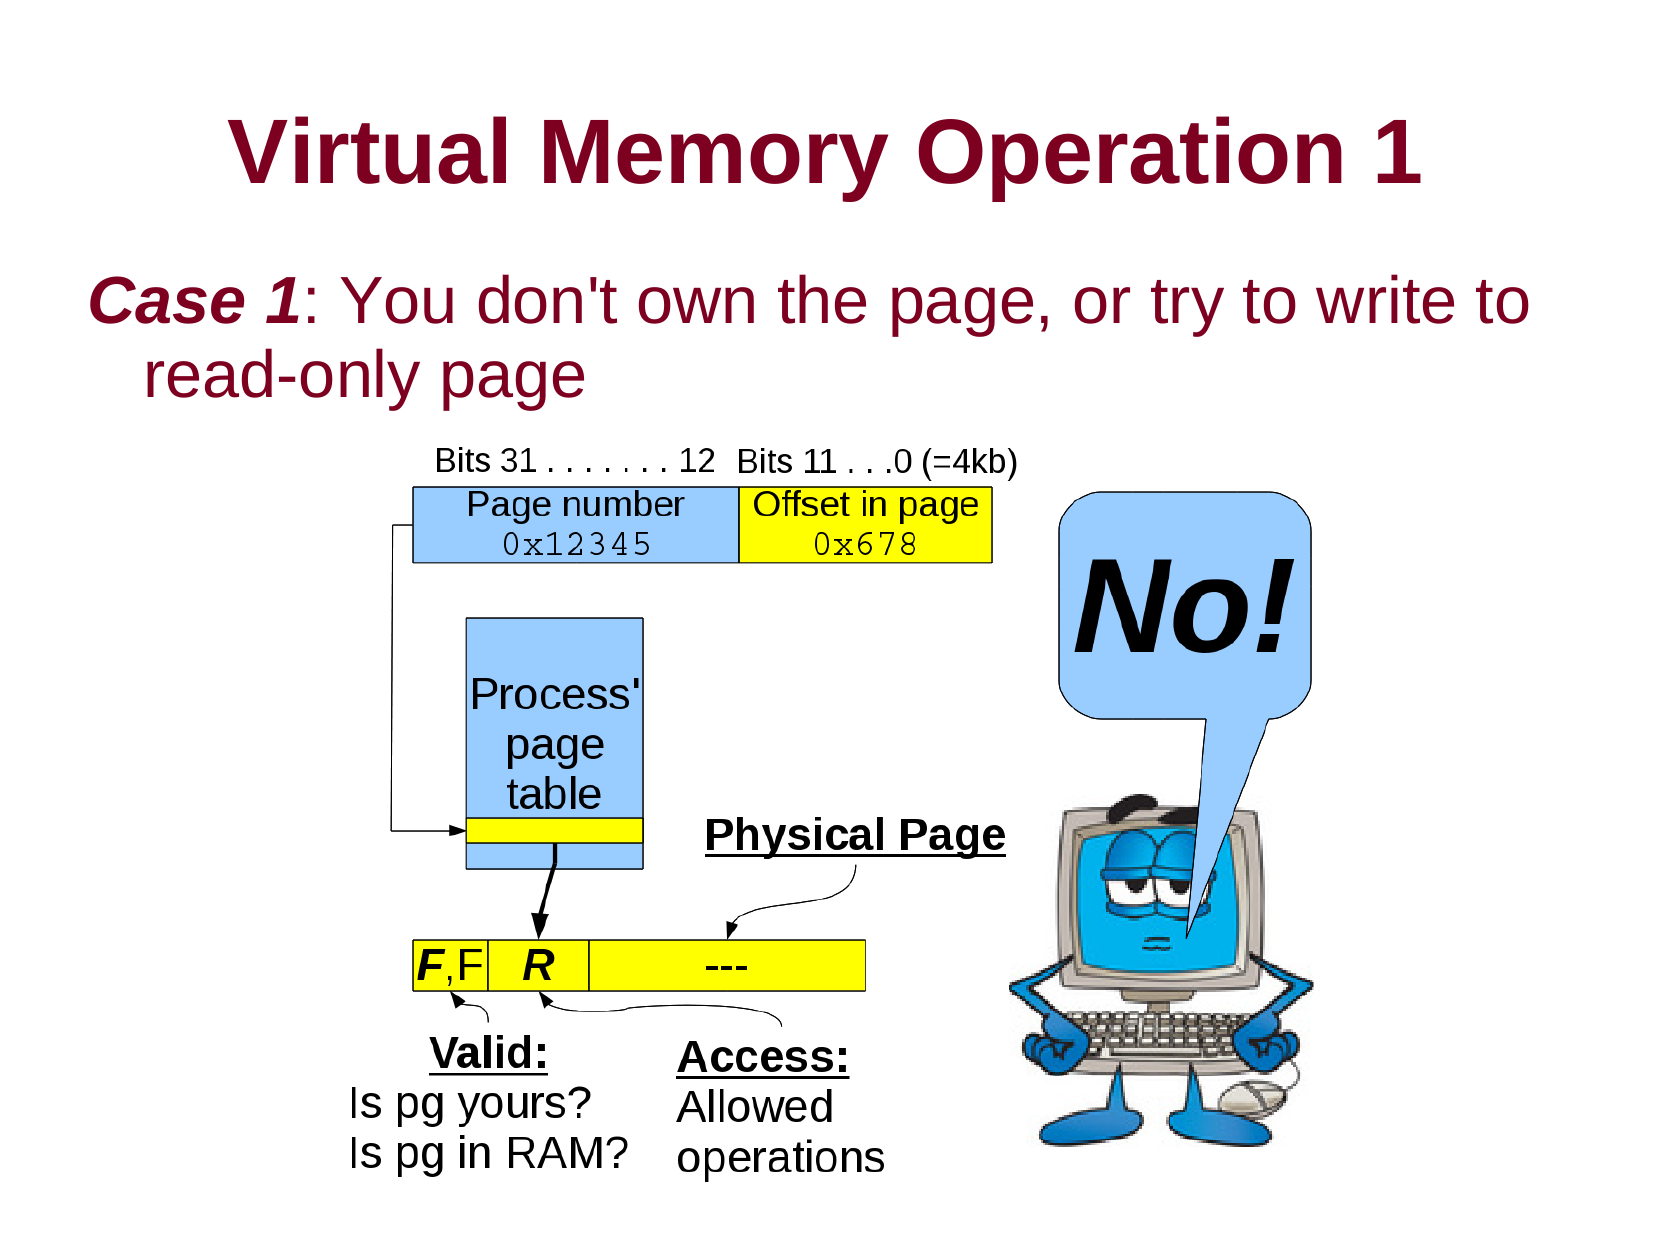

# Virtual Memory Operation 1
Case 1: You don't own the page, or try to write to read-only page